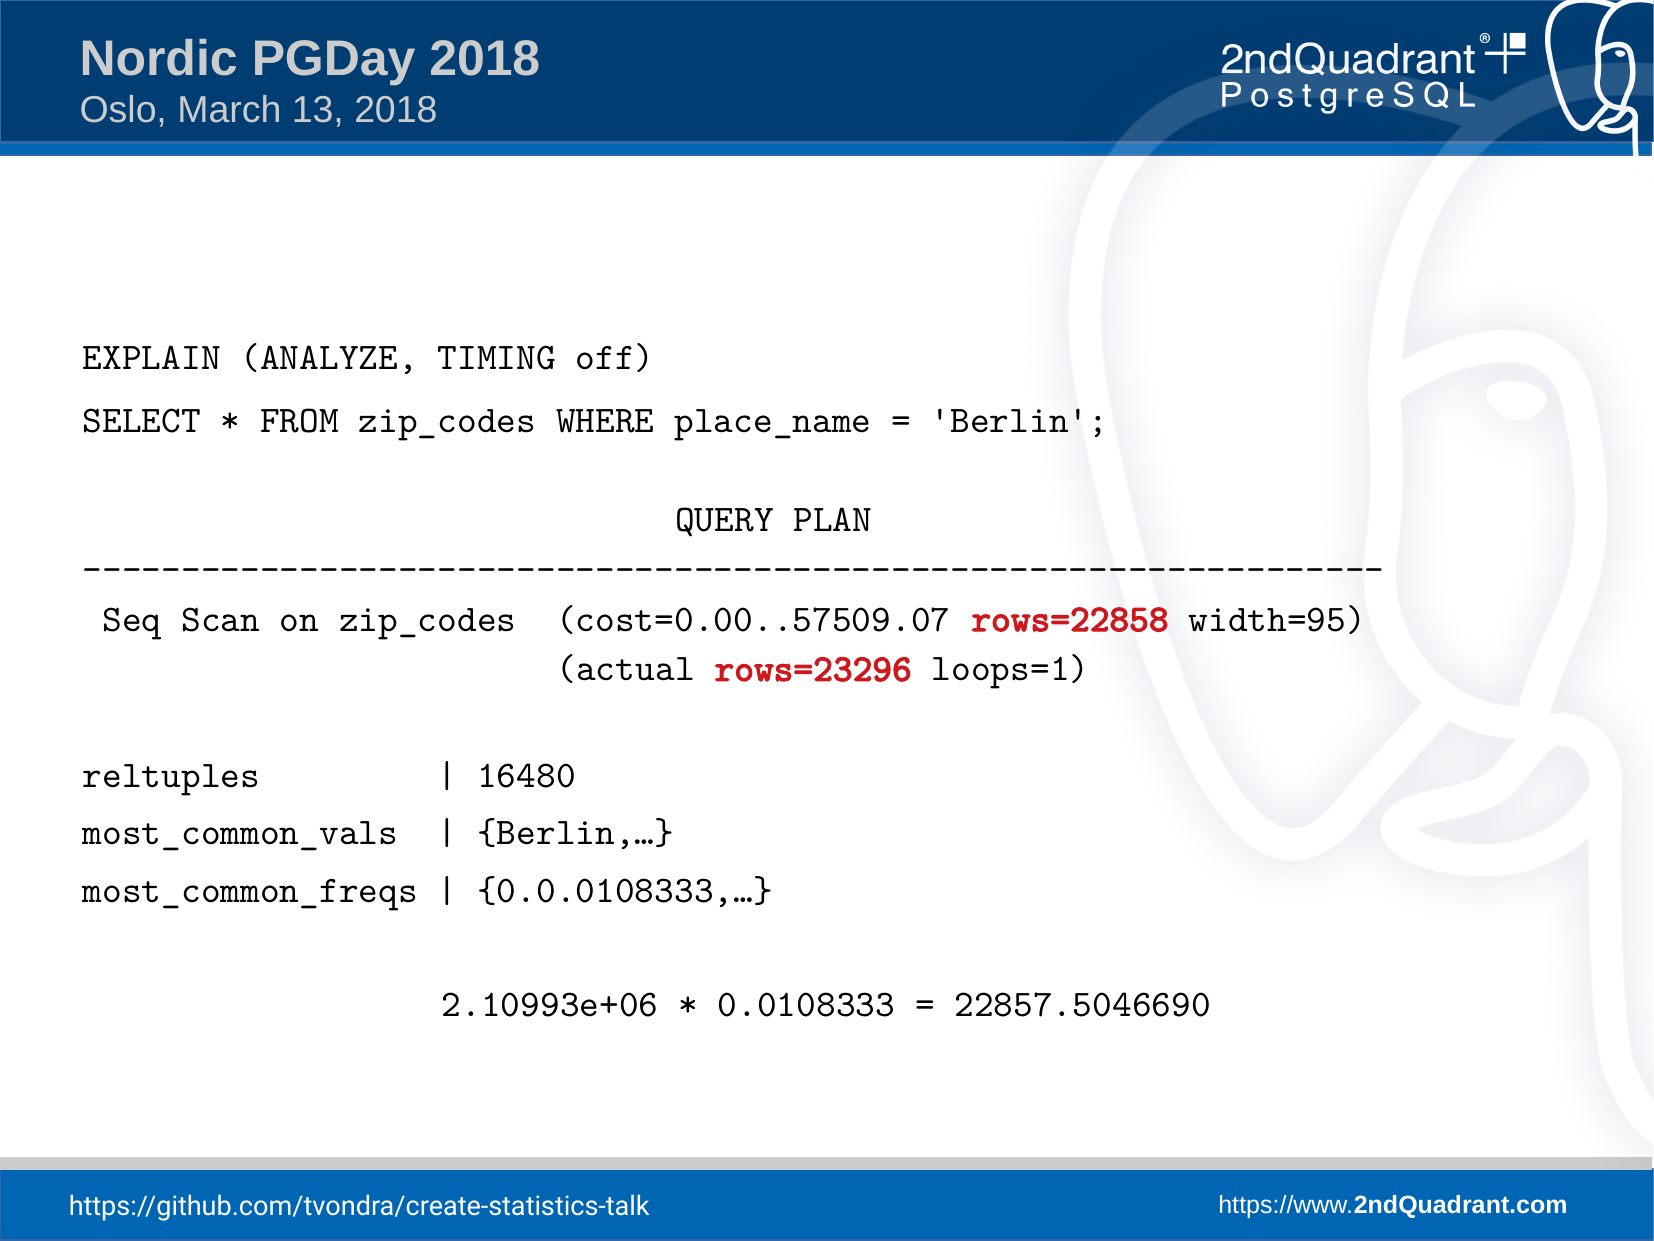

# EXPLAIN (ANALYZE, TIMING off) SELECT * FROM zip_codes WHERE place_name = 'Berlin';
 QUERY PLAN
------------------------------------------------------------------
 Seq Scan on zip_codes (cost=0.00..57509.07 rows=22858 width=95)
 (actual rows=23296 loops=1)
reltuples | 16480
most_common_vals | {Berlin,…}
most_common_freqs | {0.0.0108333,…}
2.10993e+06 * 0.0108333 = 22857.5046690